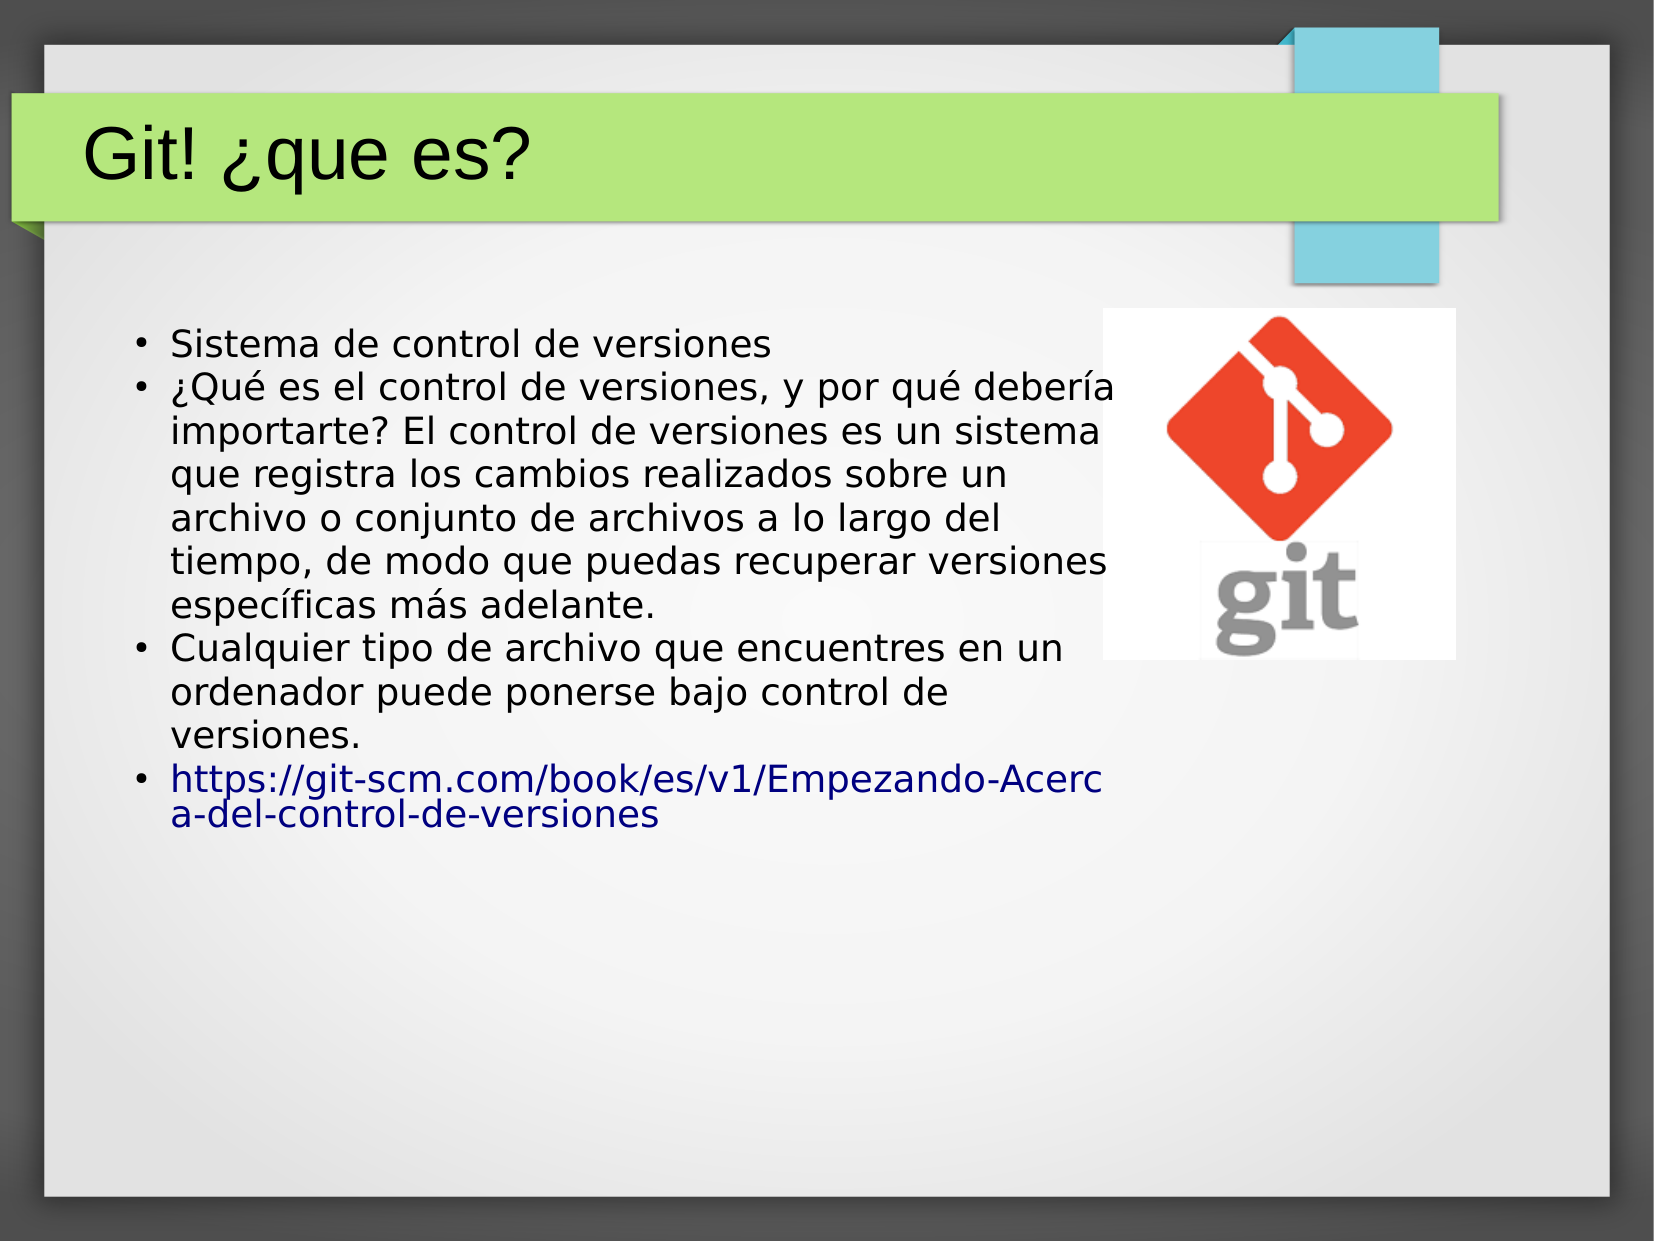

# Git! ¿que es?
Sistema de control de versiones
¿Qué es el control de versiones, y por qué debería importarte? El control de versiones es un sistema que registra los cambios realizados sobre un archivo o conjunto de archivos a lo largo del tiempo, de modo que puedas recuperar versiones específicas más adelante.
Cualquier tipo de archivo que encuentres en un ordenador puede ponerse bajo control de versiones.
https://git-scm.com/book/es/v1/Empezando-Acerca-del-control-de-versiones